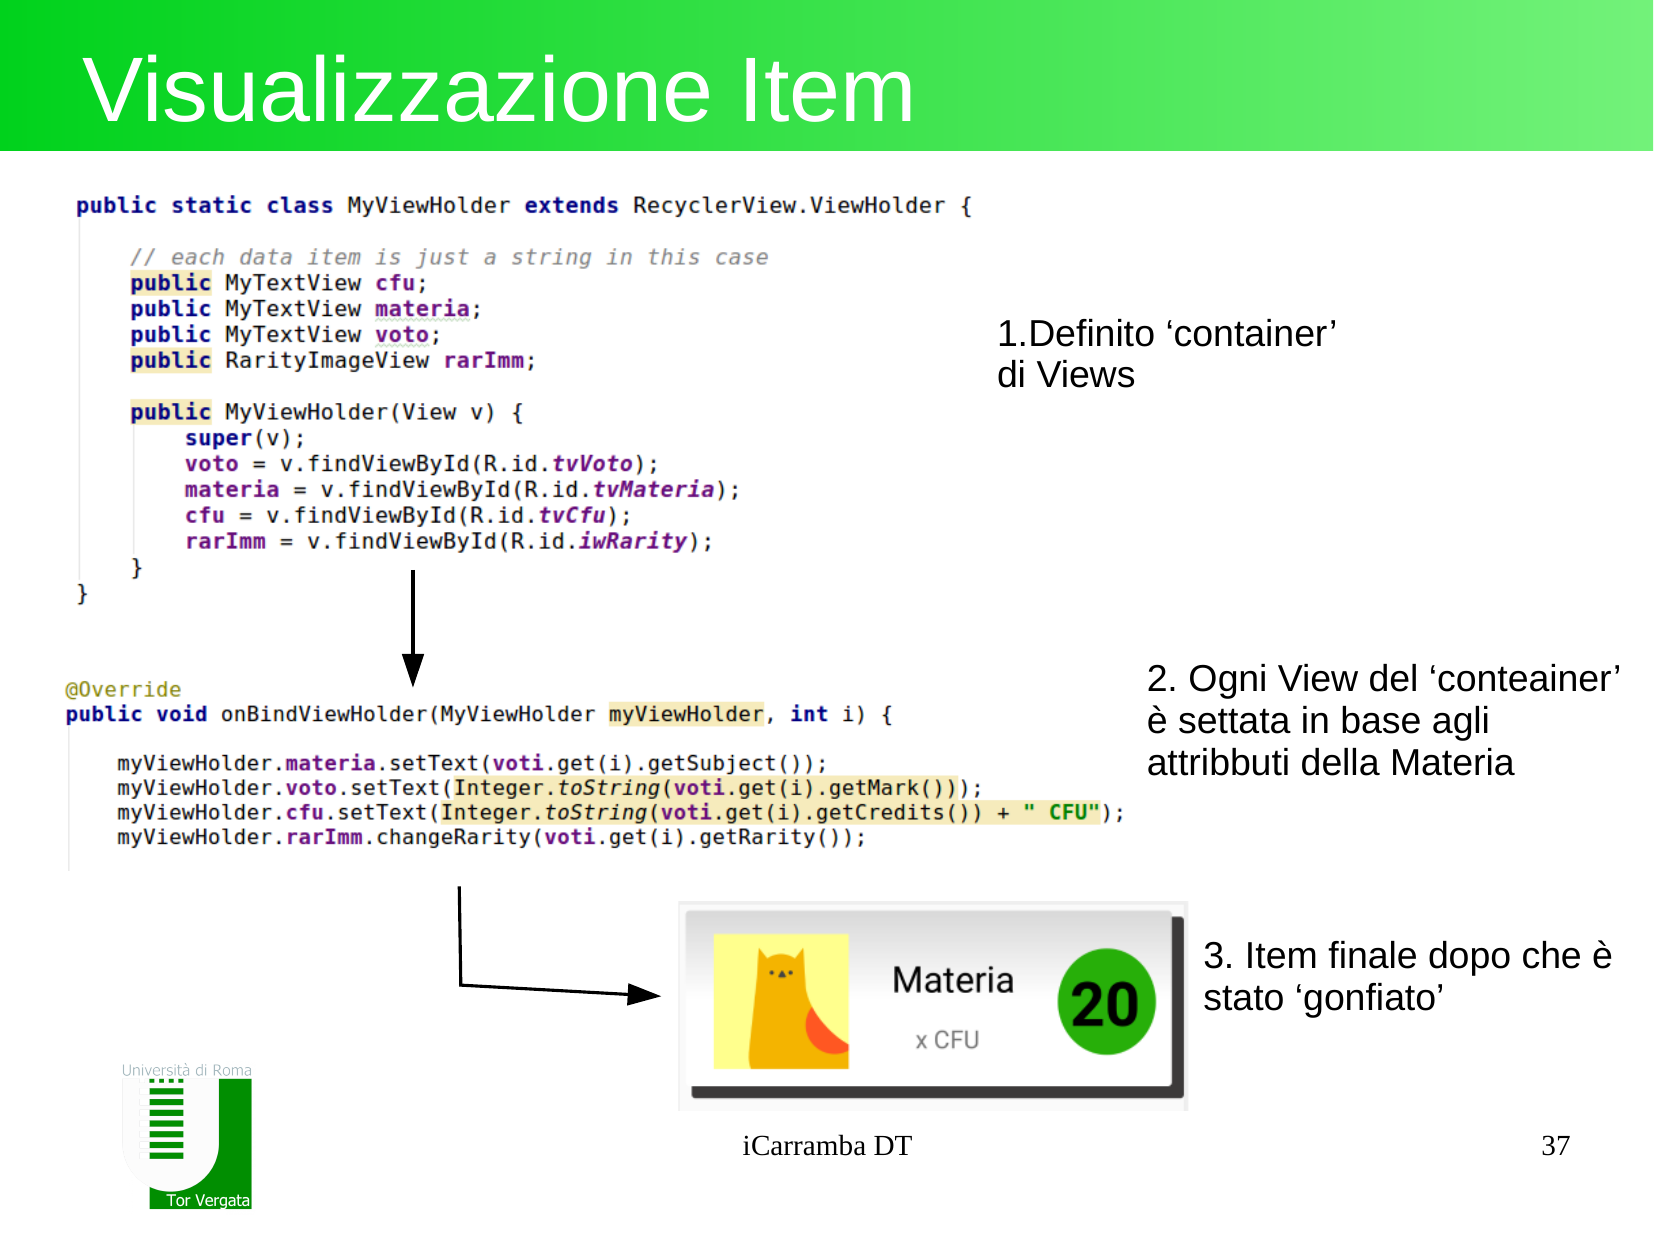

# Visualizzazione Item
1.Definito ‘container’ di Views
2. Ogni View del ‘conteainer’ è settata in base agli attribbuti della Materia
3. Item finale dopo che è stato ‘gonfiato’
37